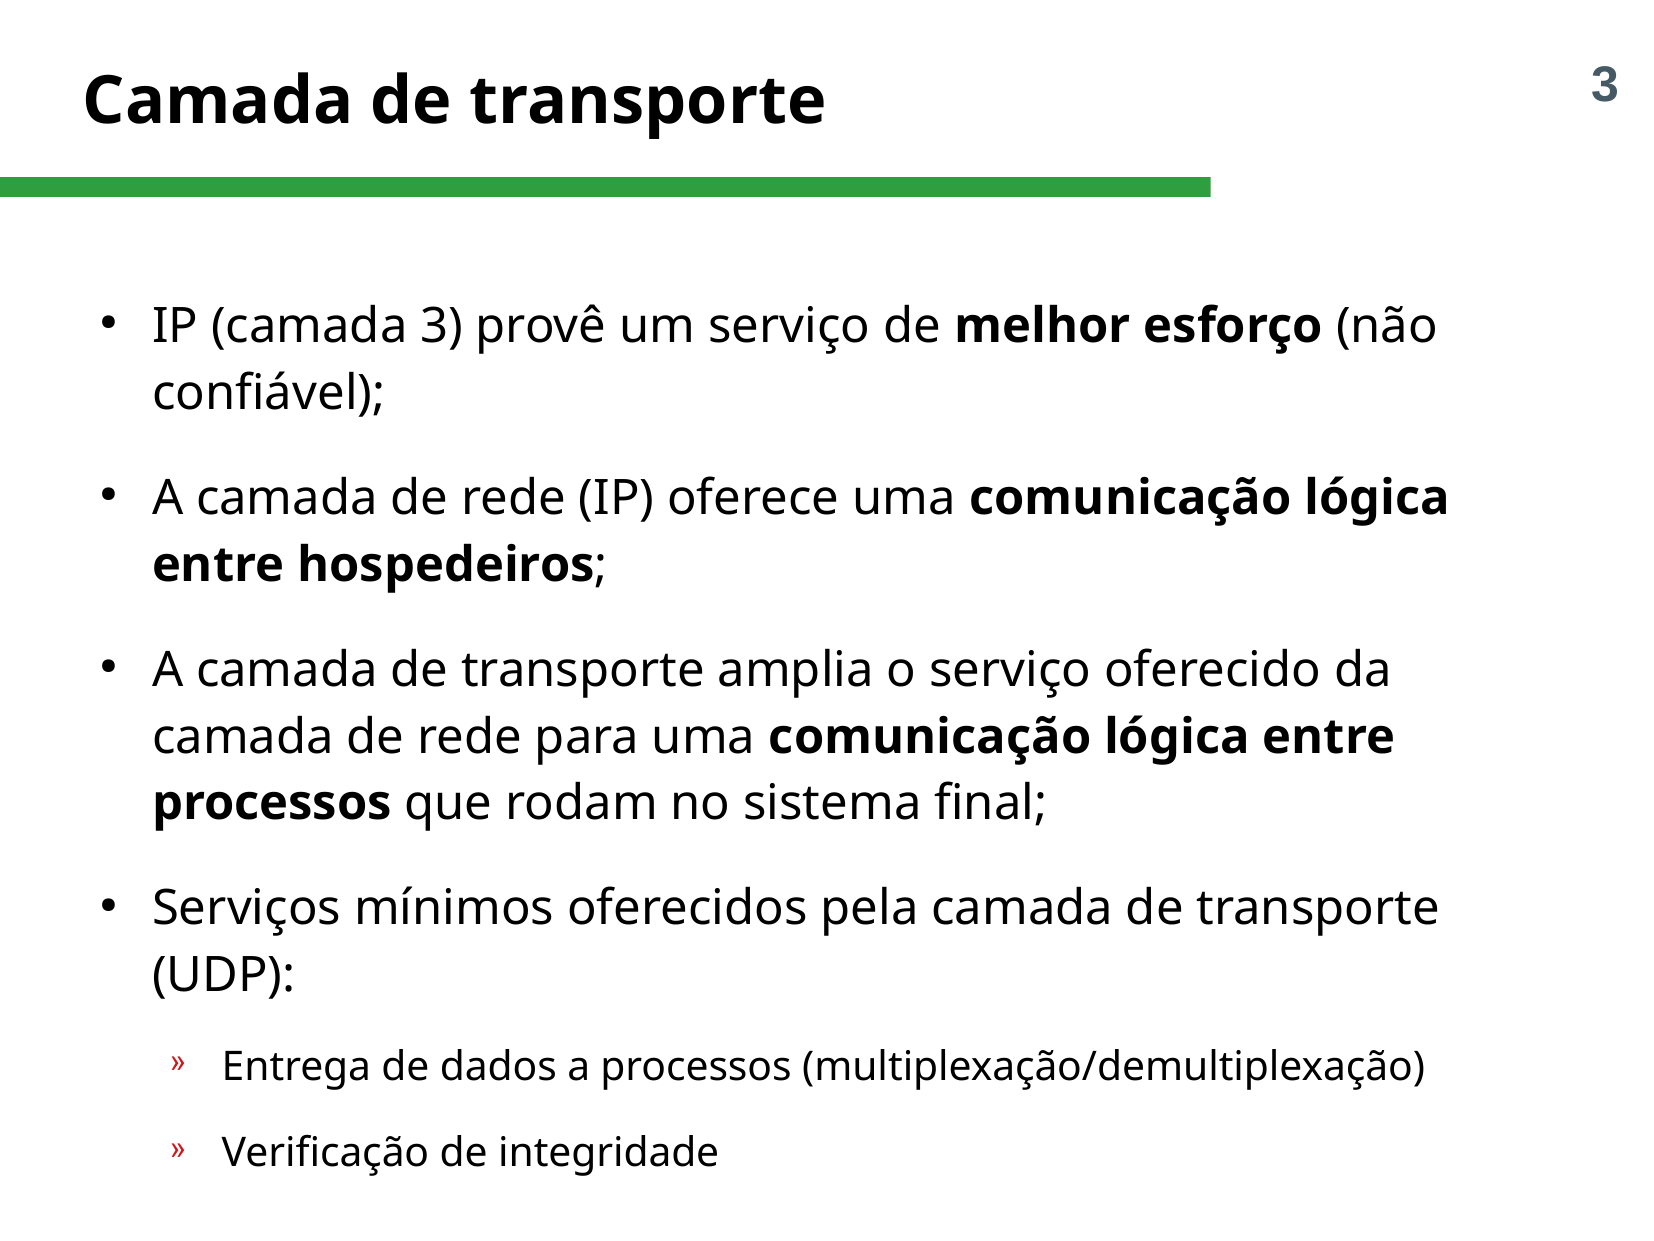

# Camada de transporte
IP (camada 3) provê um serviço de melhor esforço (não confiável);
A camada de rede (IP) oferece uma comunicação lógica entre hospedeiros;
A camada de transporte amplia o serviço oferecido da camada de rede para uma comunicação lógica entre processos que rodam no sistema final;
Serviços mínimos oferecidos pela camada de transporte (UDP):
Entrega de dados a processos (multiplexação/demultiplexação)
Verificação de integridade